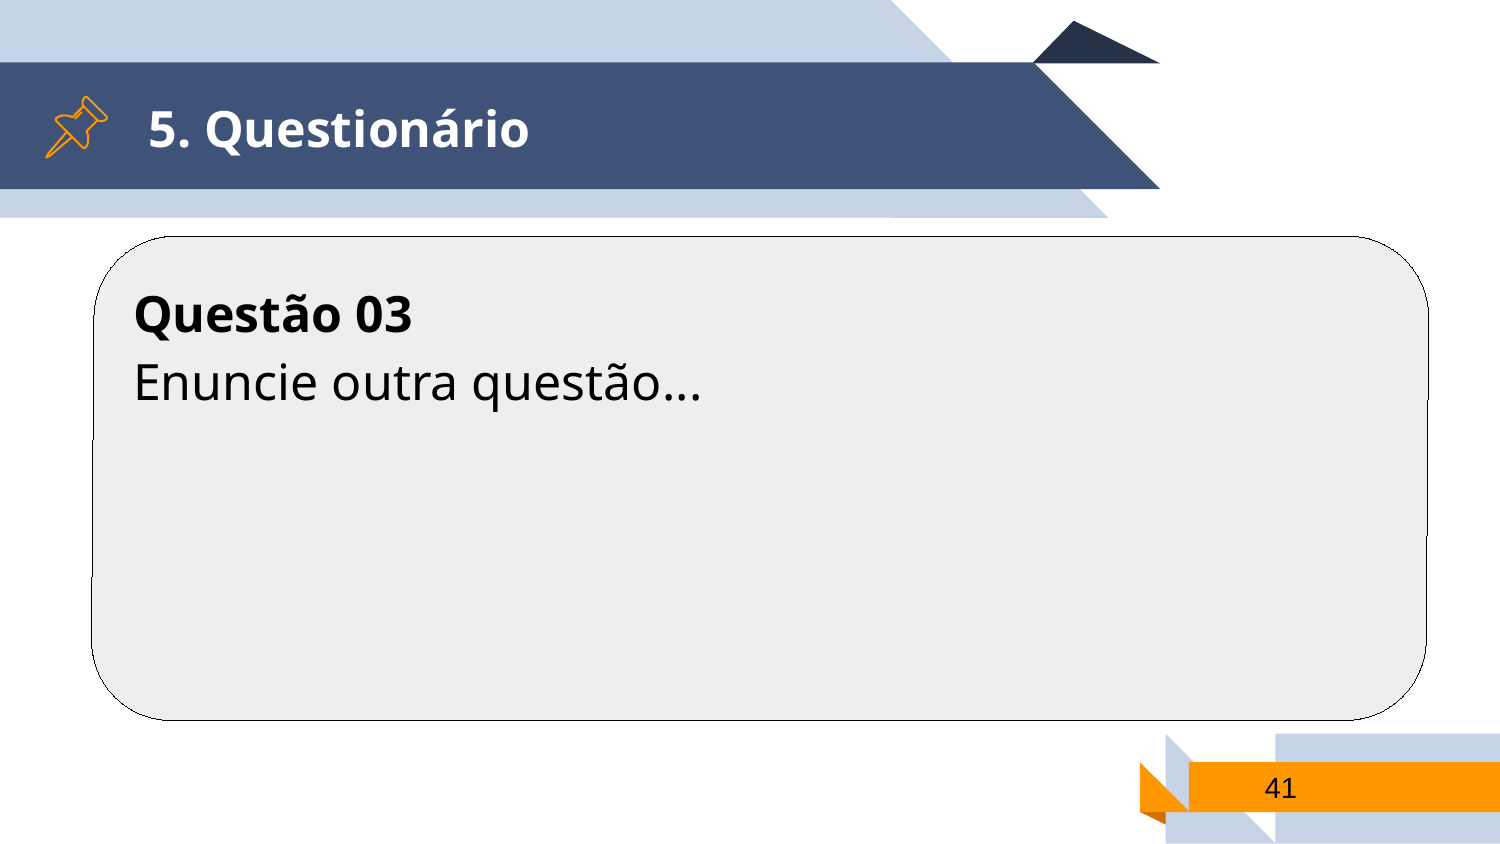

# 5. Questionário
Questão 03
Enuncie outra questão...